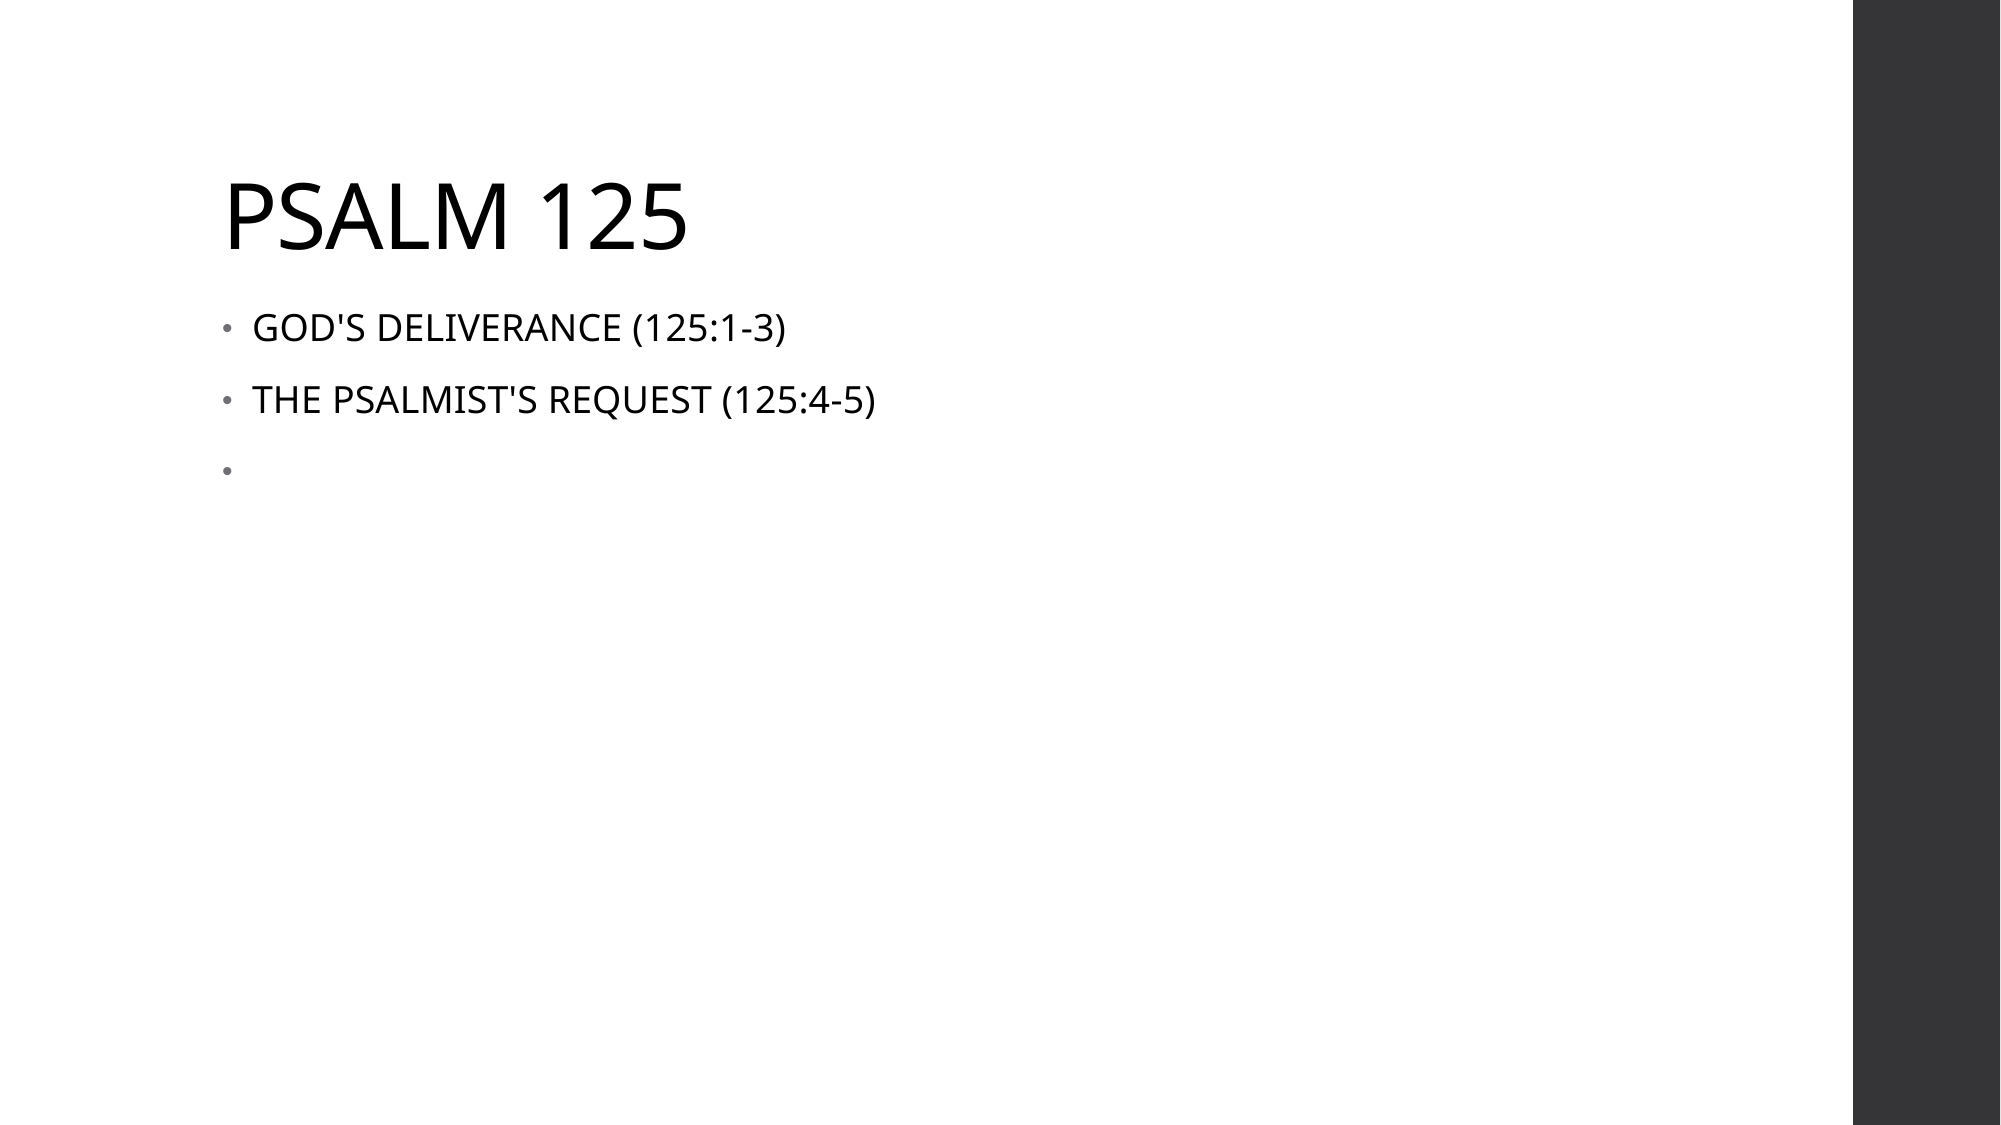

# PSALM 125
GOD'S DELIVERANCE (125:1-3)
THE PSALMIST'S REQUEST (125:4-5)